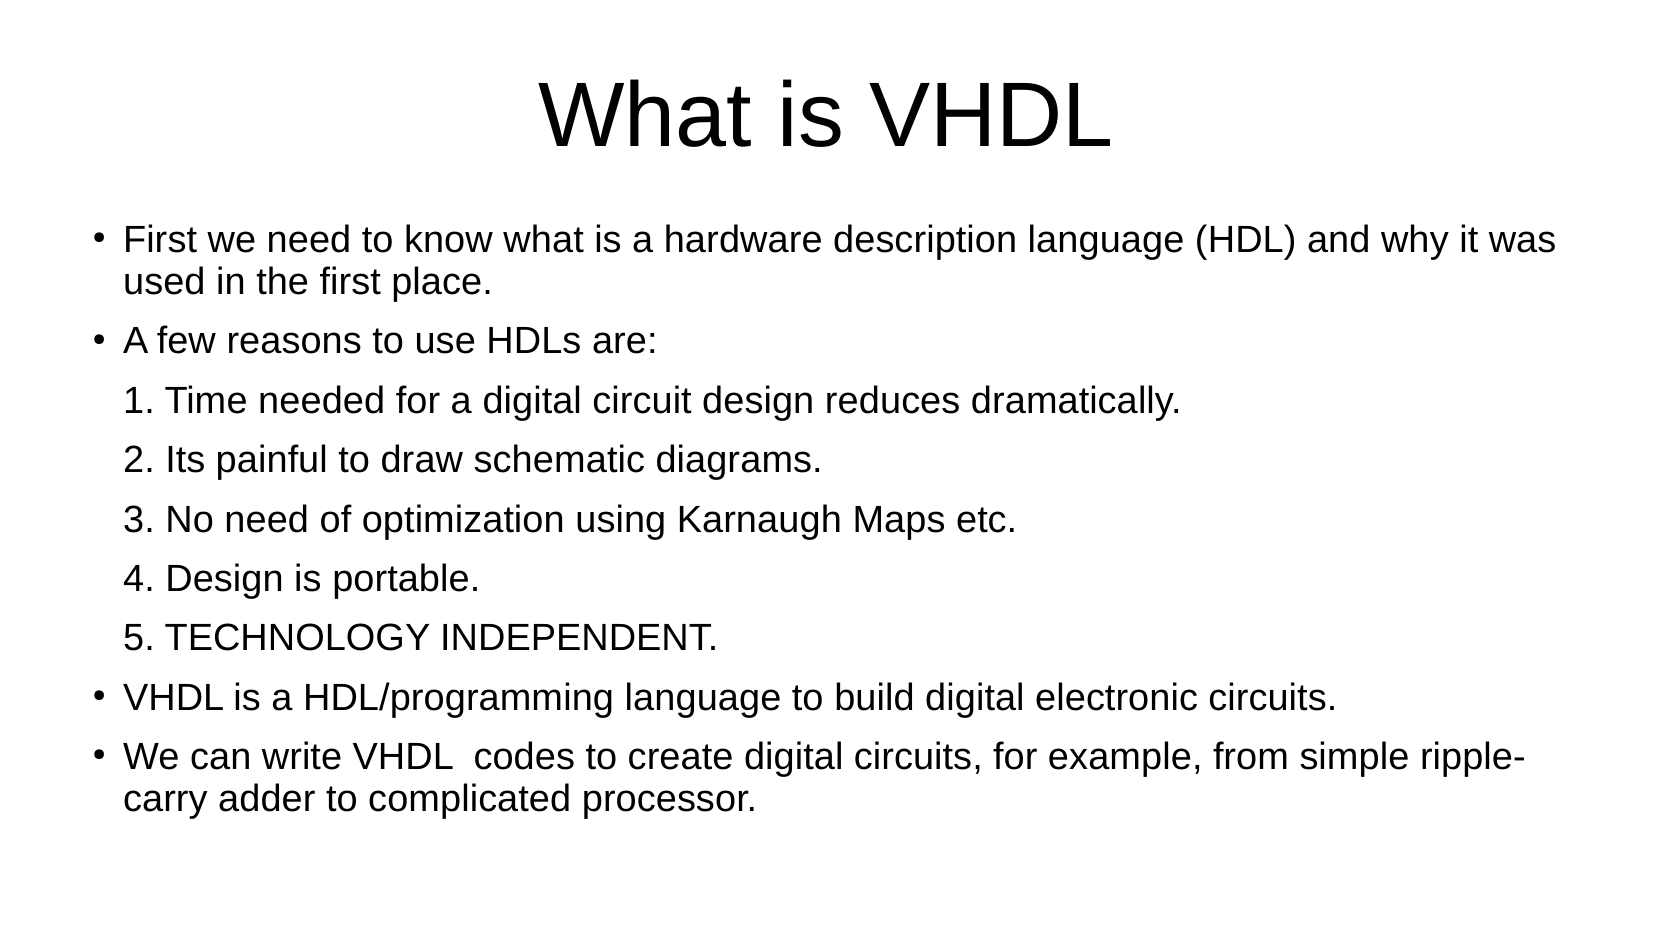

# What is VHDL
First we need to know what is a hardware description language (HDL) and why it was used in the first place.
A few reasons to use HDLs are:
1. Time needed for a digital circuit design reduces dramatically.
2. Its painful to draw schematic diagrams.
3. No need of optimization using Karnaugh Maps etc.
4. Design is portable.
5. TECHNOLOGY INDEPENDENT.
VHDL is a HDL/programming language to build digital electronic circuits.
We can write VHDL codes to create digital circuits, for example, from simple ripple-carry adder to complicated processor.